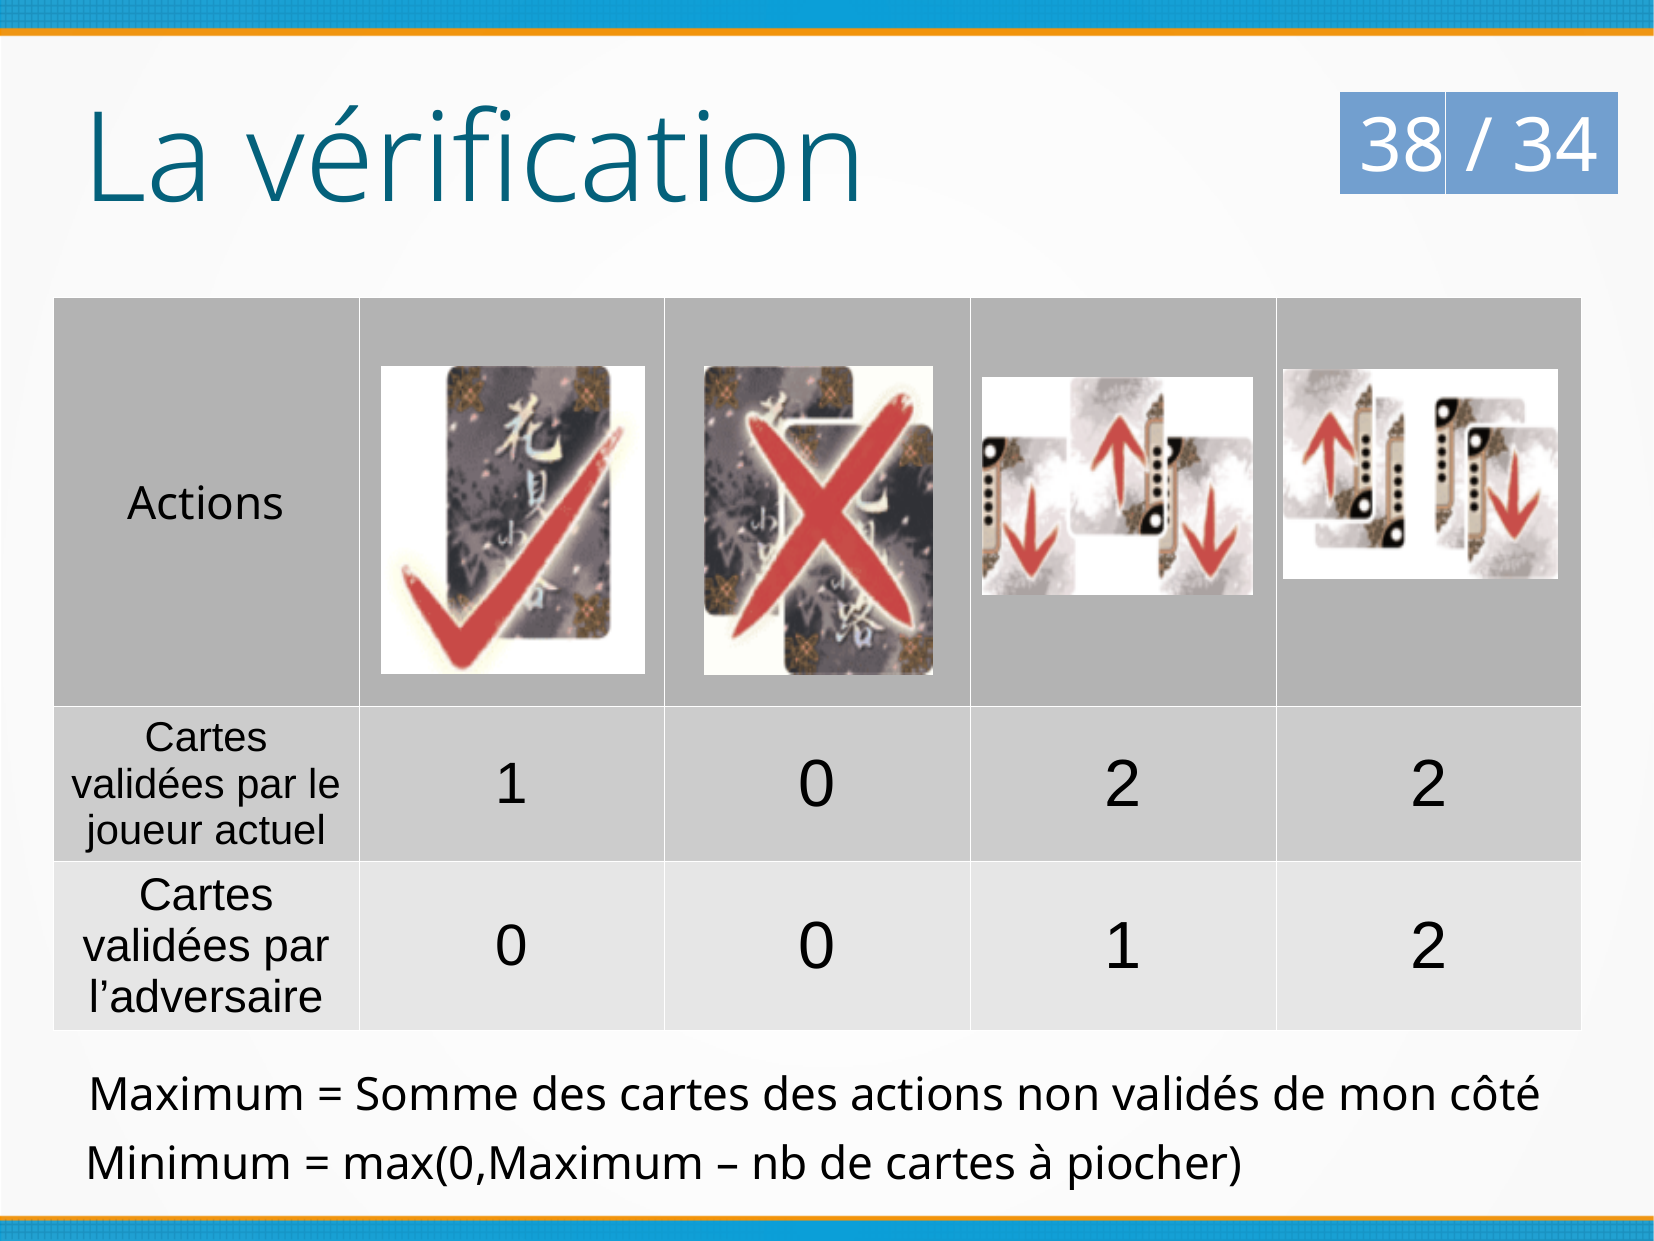

# La vérification
38
| Actions | | | | |
| --- | --- | --- | --- | --- |
| Cartes validées par le joueur actuel | 1 | 0 | 2 | 2 |
| Cartes validées par l’adversaire | 0 | 0 | 1 | 2 |
Maximum = Somme des cartes des actions non validés de mon côté
Minimum = max(0,Maximum – nb de cartes à piocher)